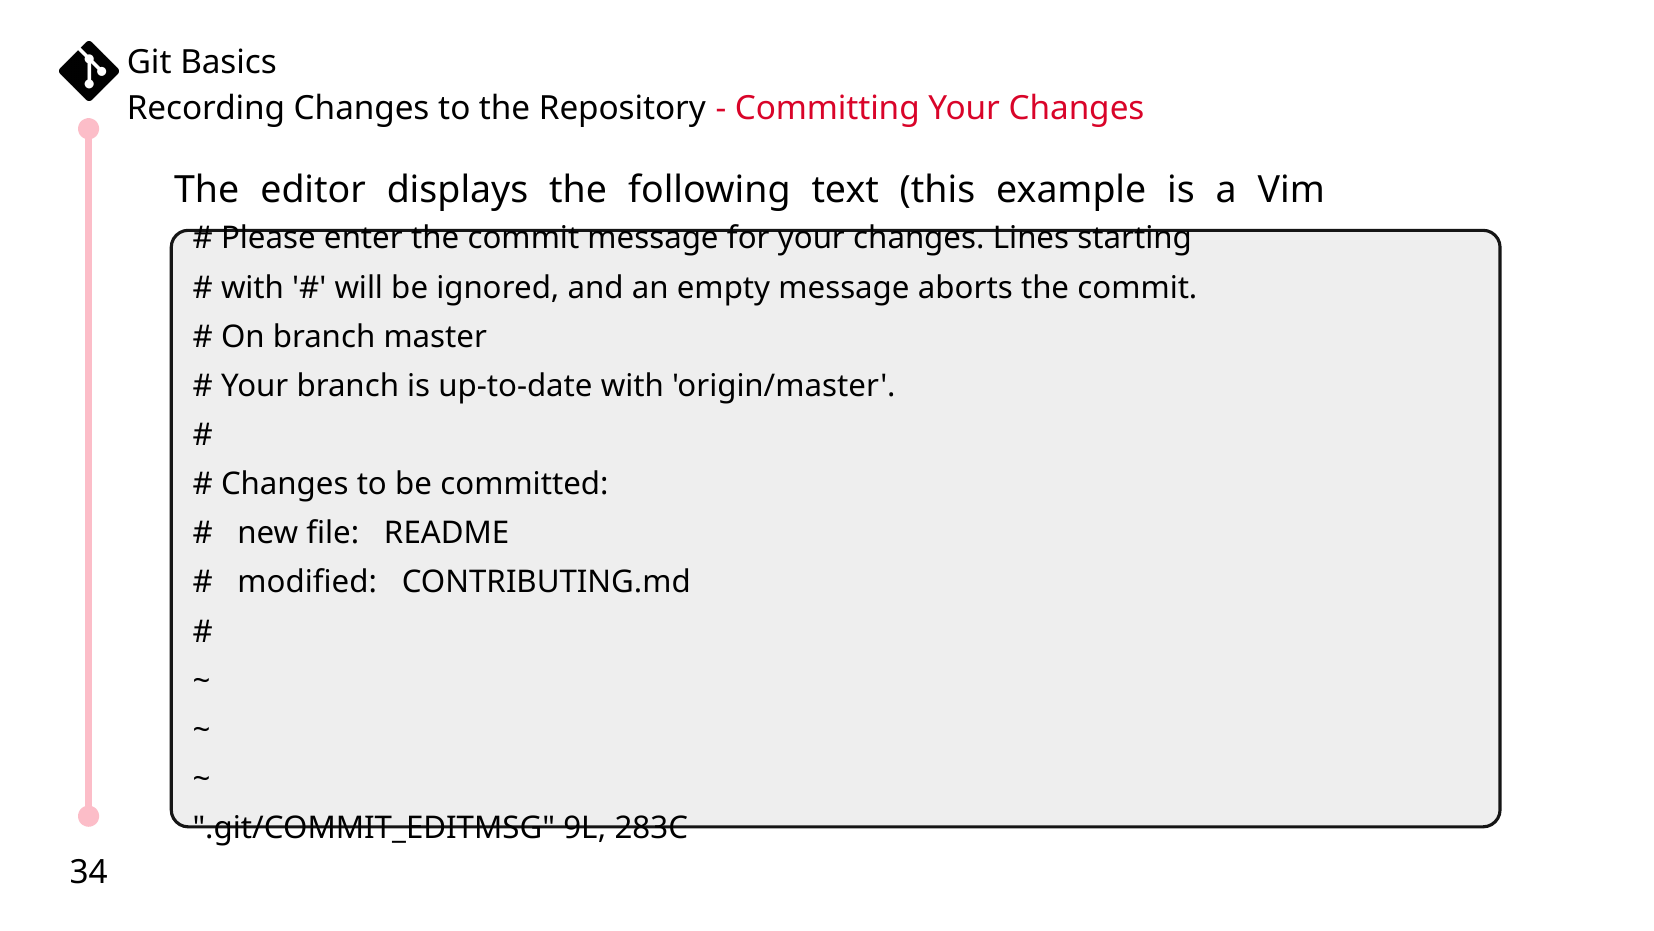

Git Basics
Recording Changes to the Repository - Committing Your Changes
The editor displays the following text (this example is a Vim screen):
# Please enter the commit message for your changes. Lines starting
# with '#' will be ignored, and an empty message aborts the commit.
# On branch master
# Your branch is up-to-date with 'origin/master'.
#
# Changes to be committed:
# new file: README
# modified: CONTRIBUTING.md
#
~
~
~
".git/COMMIT_EDITMSG" 9L, 283C
34